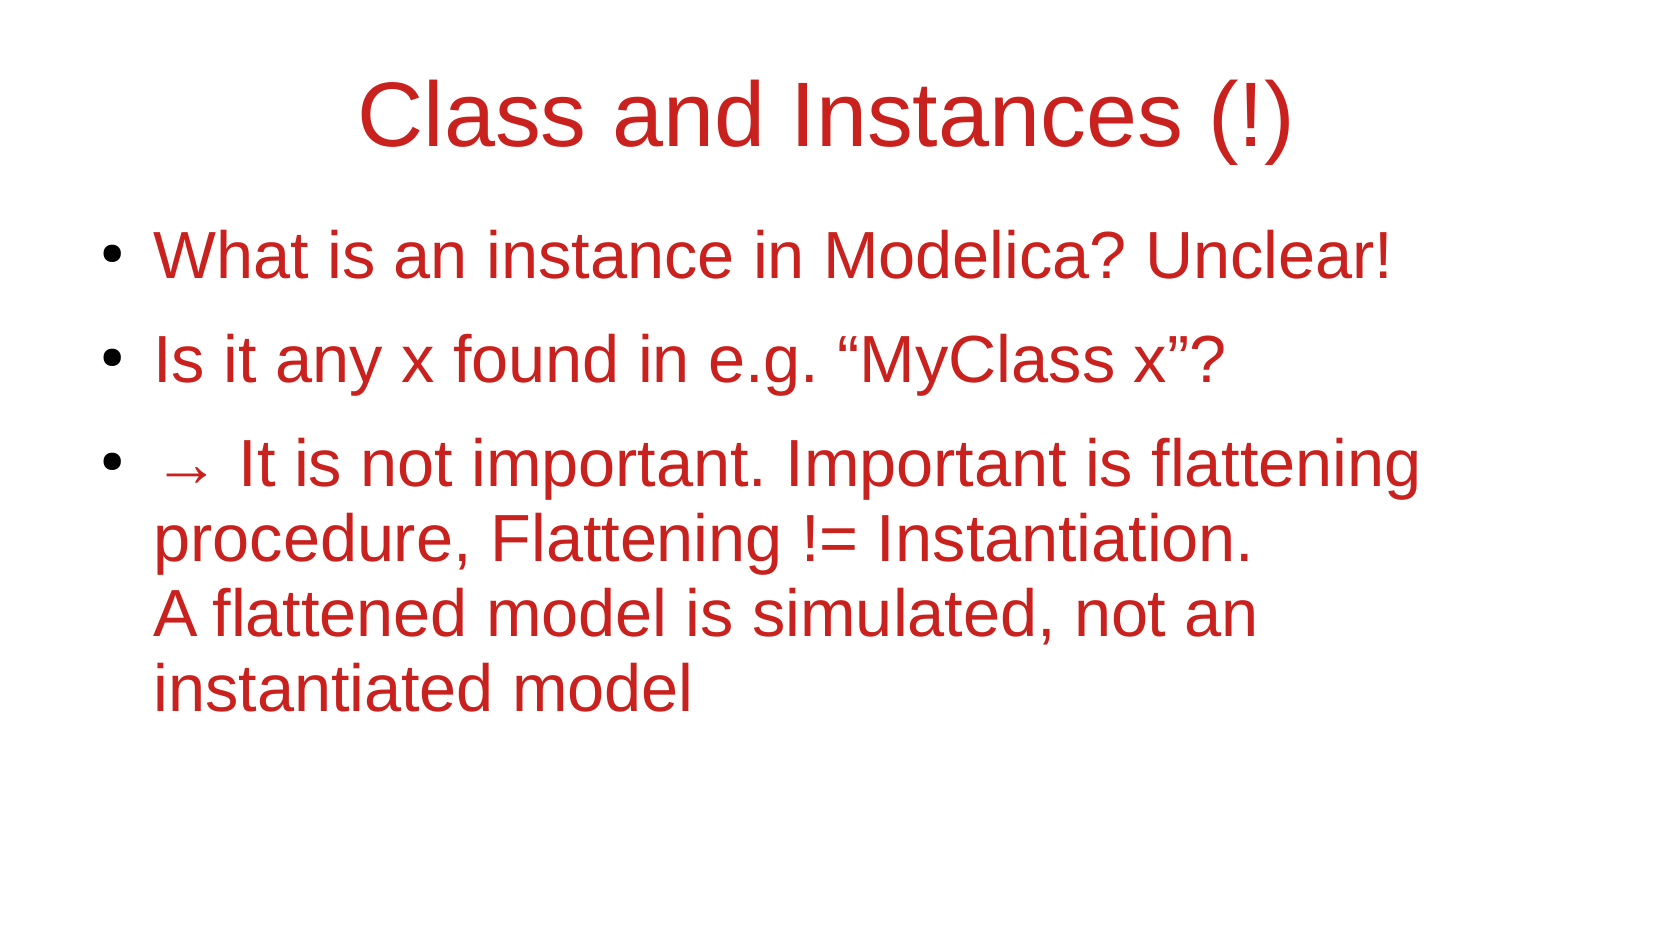

# Class and Instances (!)
What is an instance in Modelica? Unclear!
Is it any x found in e.g. “MyClass x”?
→ It is not important. Important is flattening procedure, Flattening != Instantiation.
A flattened model is simulated, not an instantiated model